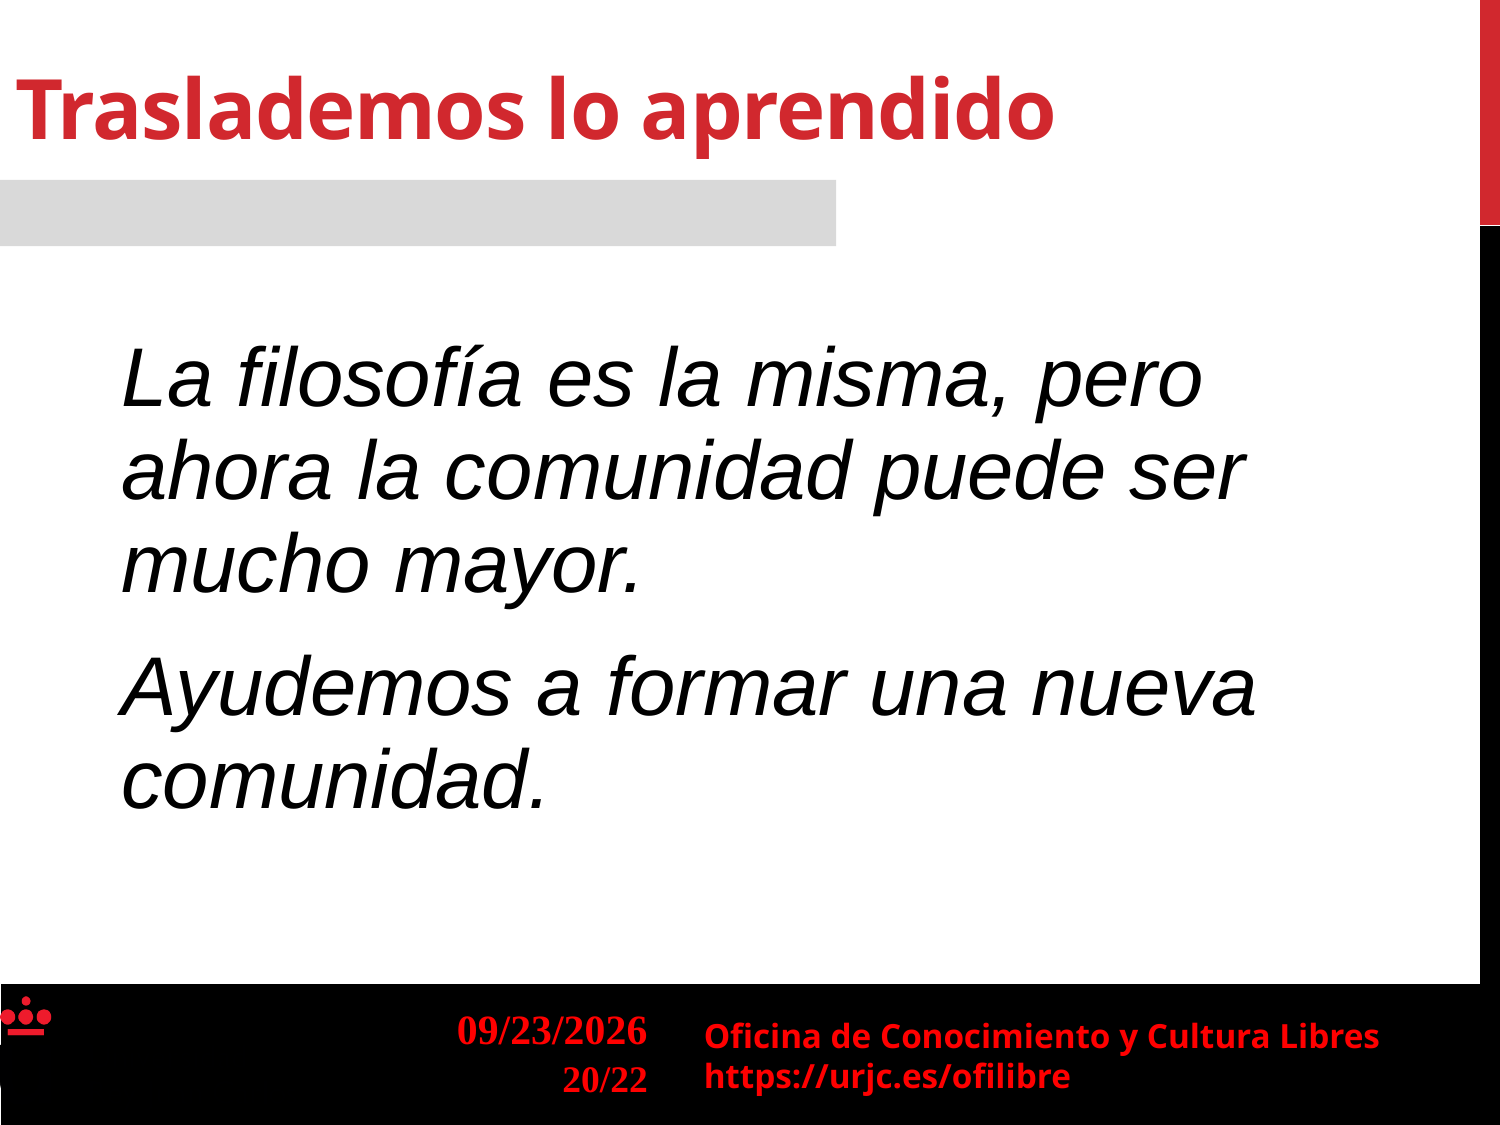

Traslademos lo aprendido
# La filosofía es la misma, pero ahora la comunidad puede ser mucho mayor.
Ayudemos a formar una nueva comunidad.